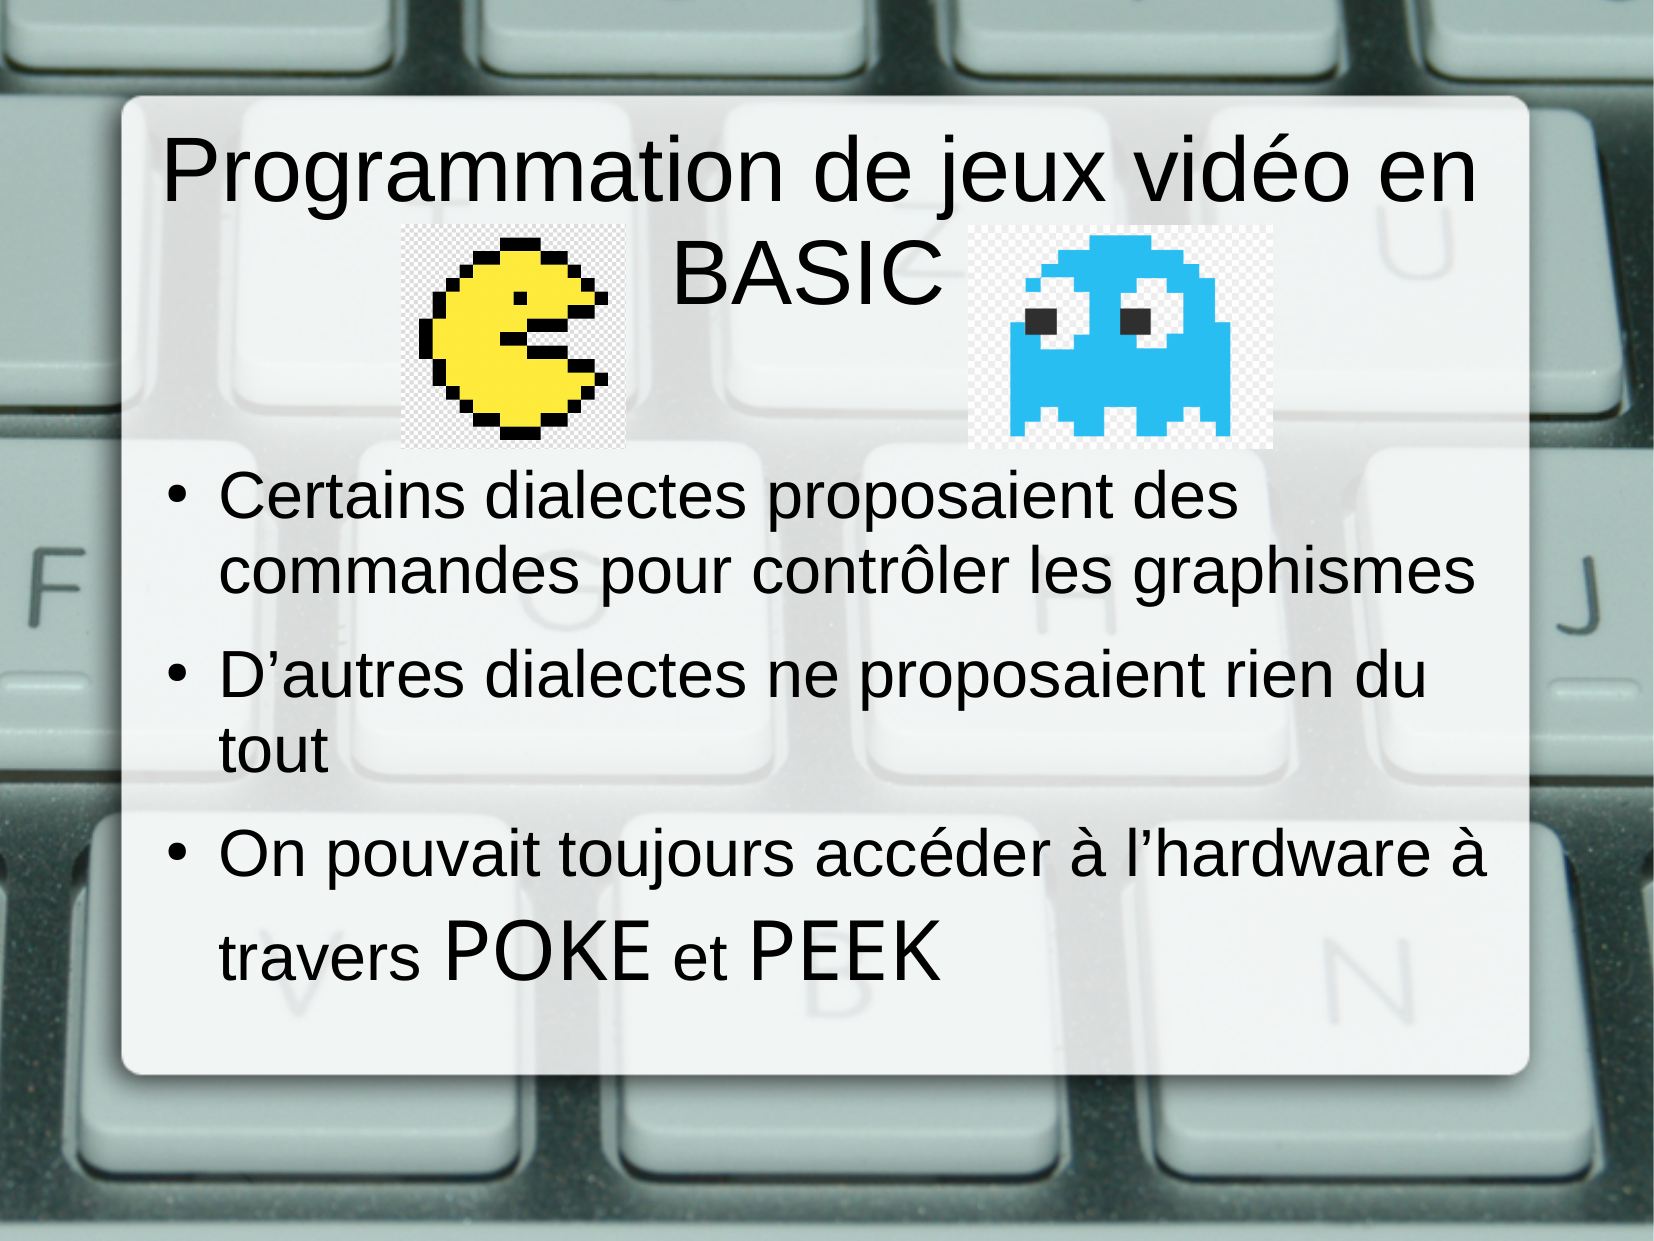

# Programmation de jeux vidéo en BASIC
Certains dialectes proposaient des commandes pour contrôler les graphismes
D’autres dialectes ne proposaient rien du tout
On pouvait toujours accéder à l’hardware à travers POKE et PEEK